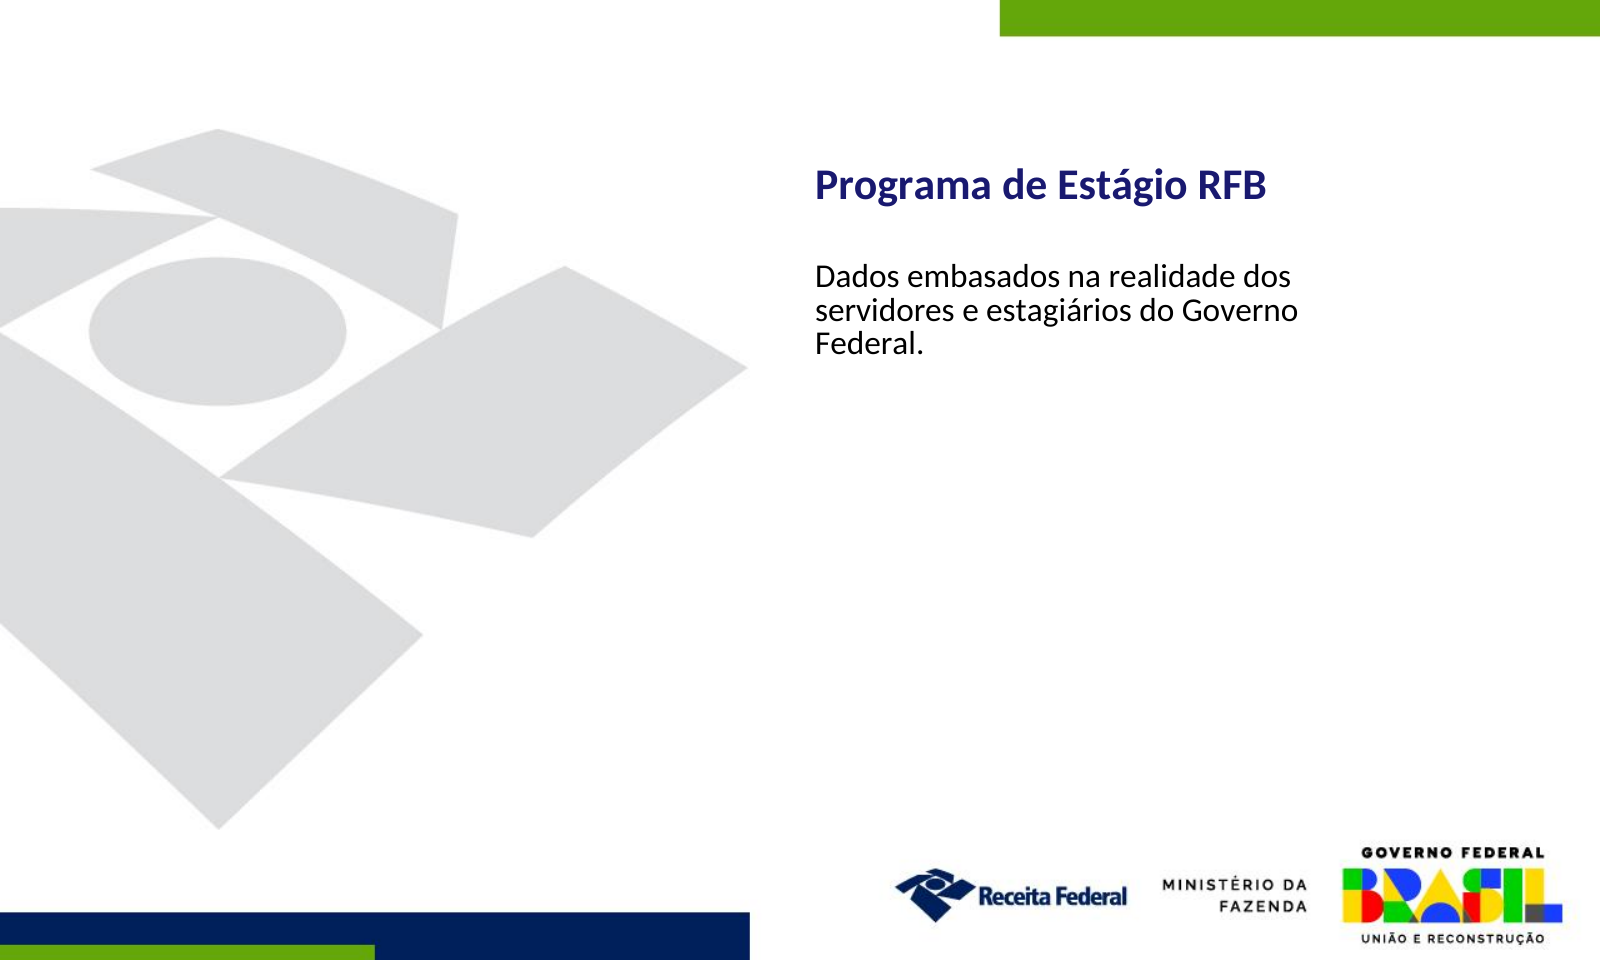

Programa de Estágio RFB
Dados embasados na realidade dos
servidores e estagiários do Governo
Federal.